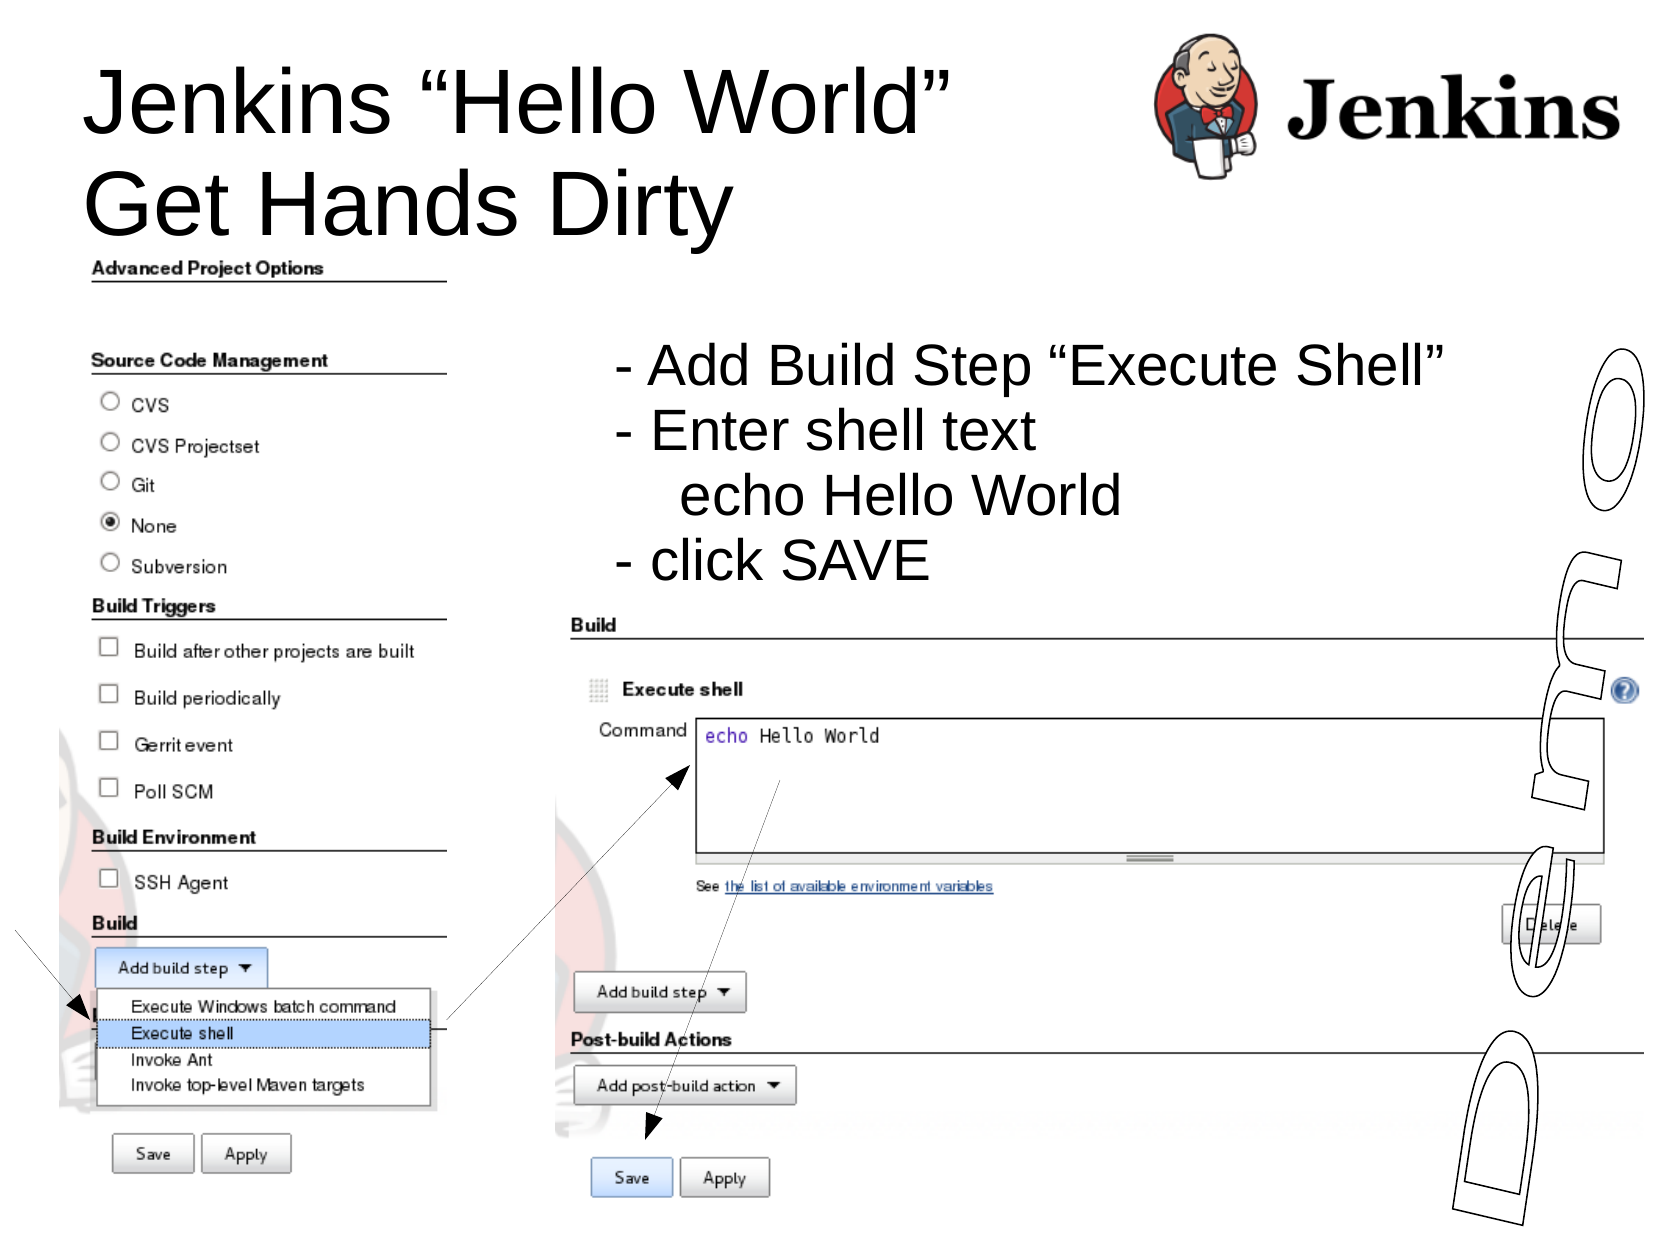

# Jenkins “Hello World” Get Hands Dirty
- Add Build Step “Execute Shell”
- Enter shell text
 echo Hello World
- click SAVE
Demo